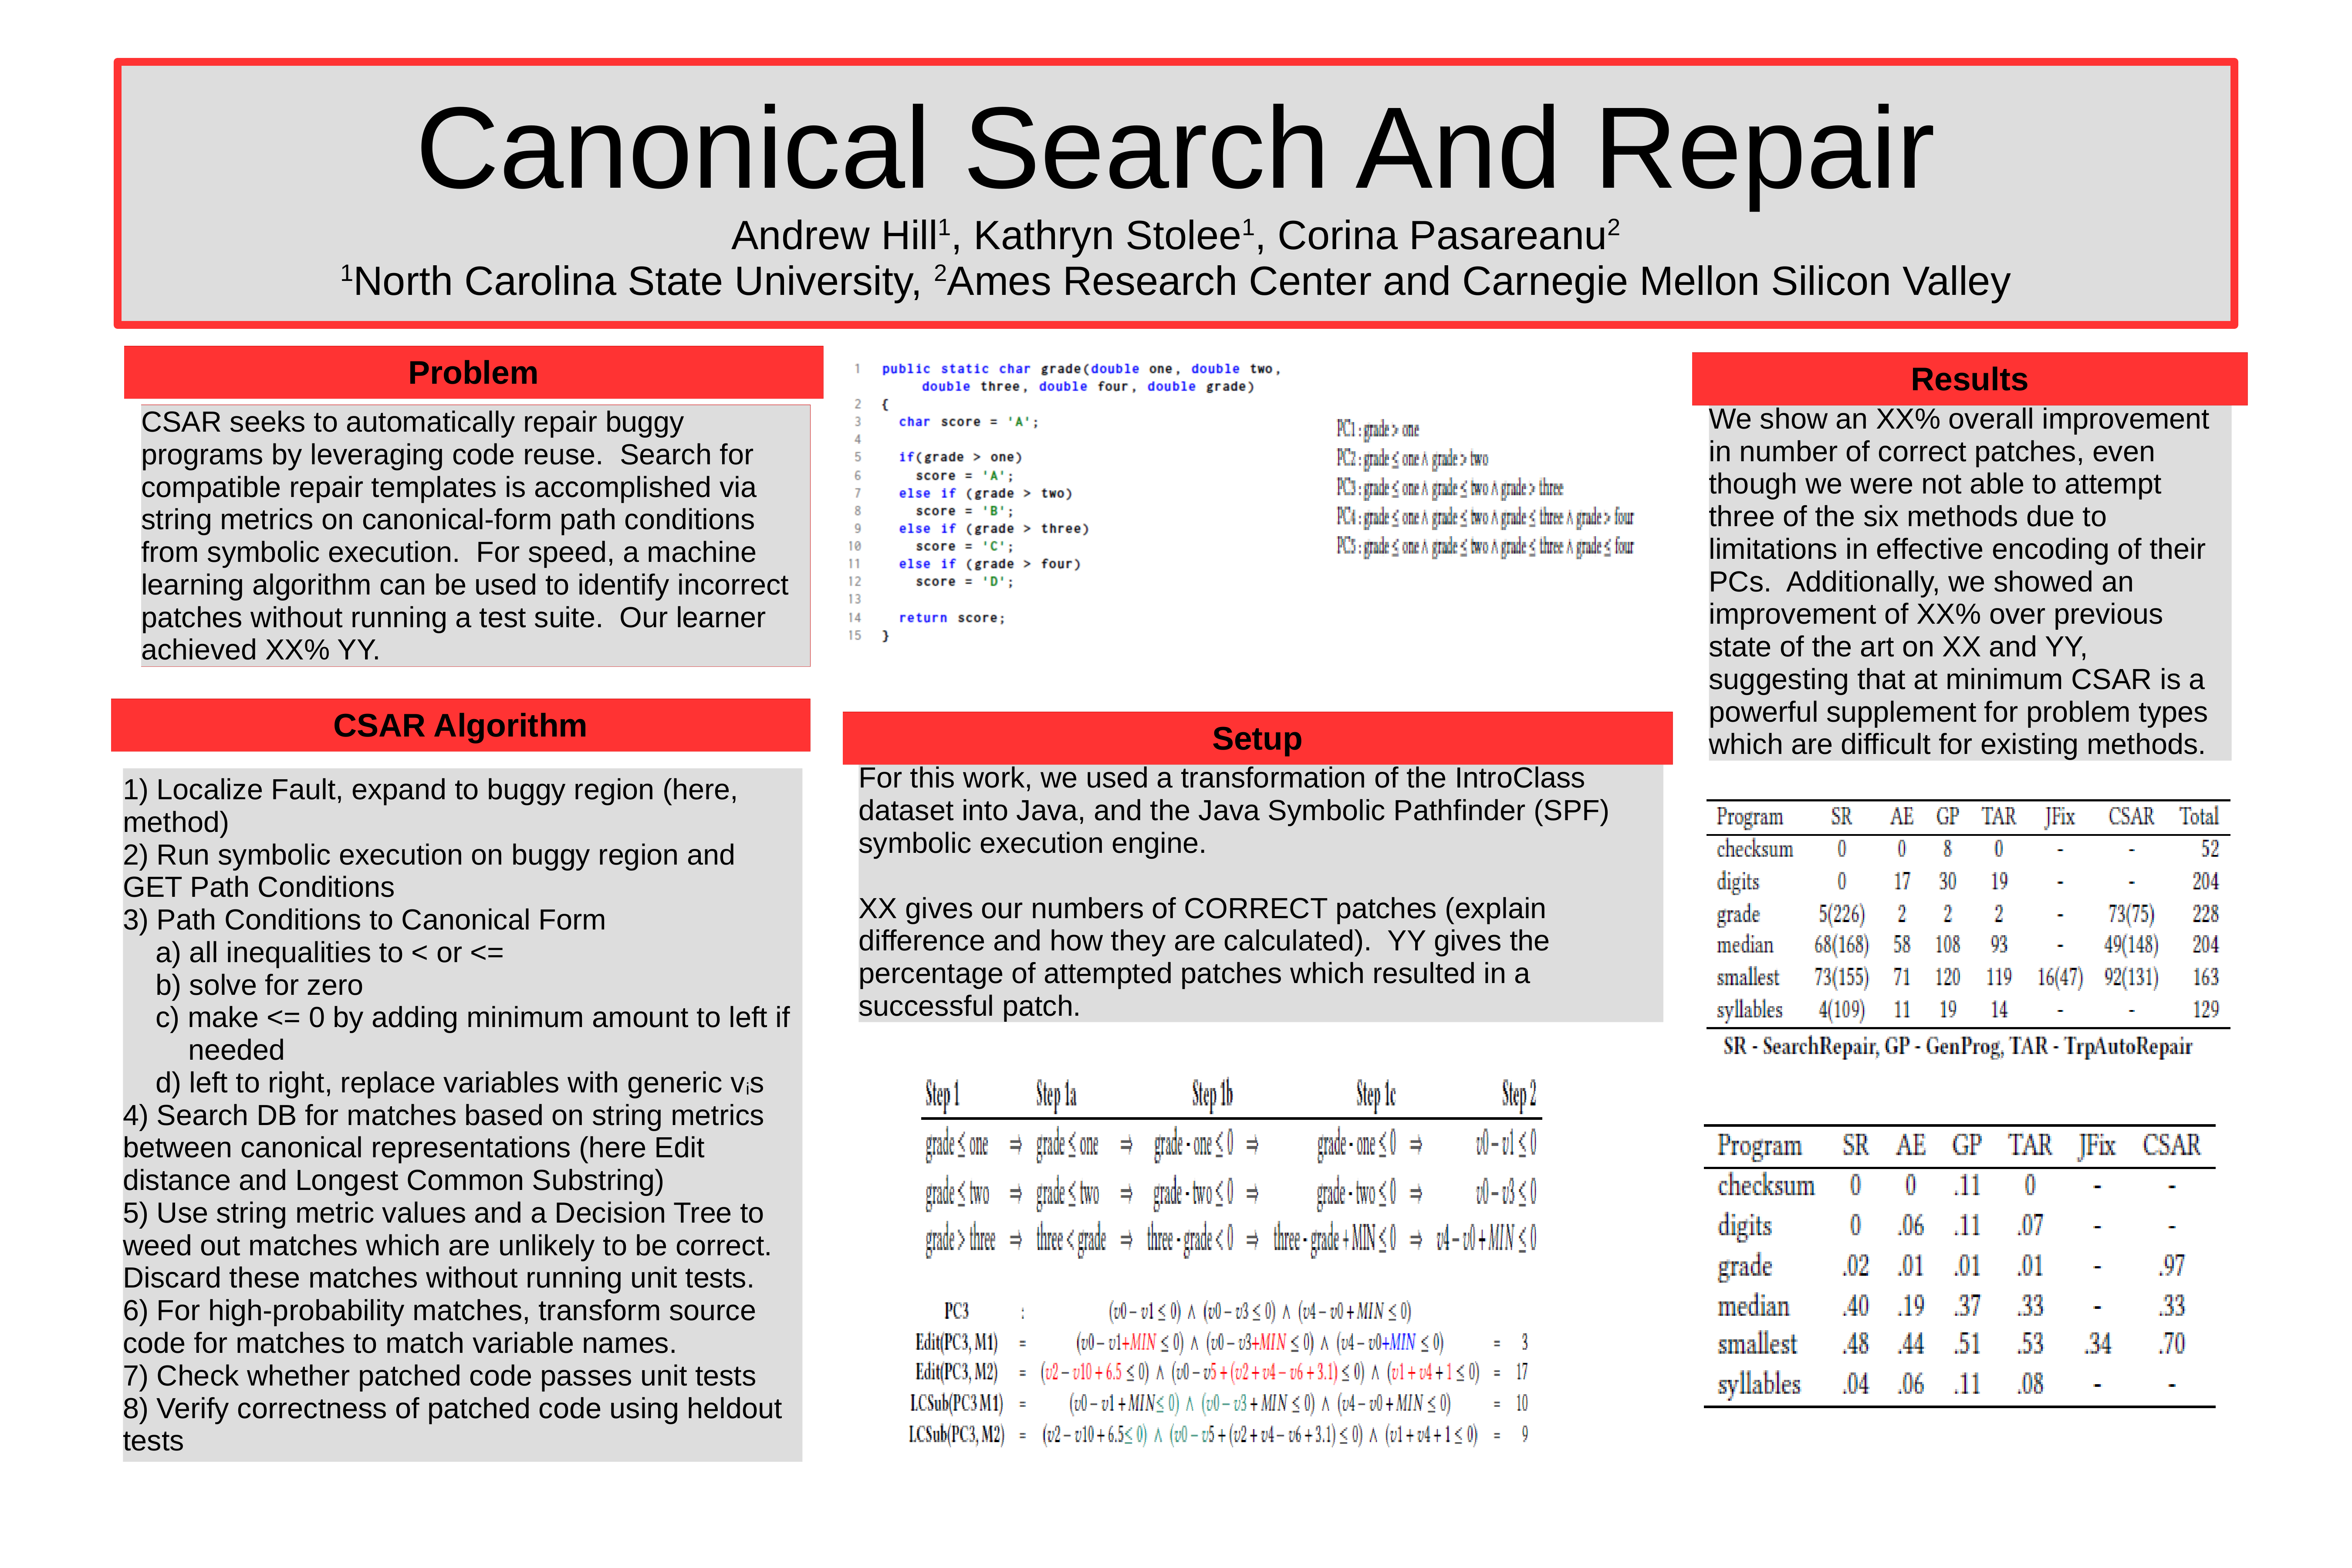

# Canonical Search And Repair Andrew Hill1, Kathryn Stolee1, Corina Pasareanu2 1North Carolina State University, 2Ames Research Center and Carnegie Mellon Silicon Valley
Problem
Results
We show an XX% overall improvement in number of correct patches, even though we were not able to attempt three of the six methods due to limitations in effective encoding of their PCs. Additionally, we showed an improvement of XX% over previous state of the art on XX and YY, suggesting that at minimum CSAR is a powerful supplement for problem types which are difficult for existing methods.
CSAR seeks to automatically repair buggy programs by leveraging code reuse. Search for compatible repair templates is accomplished via string metrics on canonical-form path conditions from symbolic execution. For speed, a machine learning algorithm can be used to identify incorrect patches without running a test suite. Our learner achieved XX% YY.
CSAR Algorithm
Setup
For this work, we used a transformation of the IntroClass dataset into Java, and the Java Symbolic Pathfinder (SPF) symbolic execution engine.
XX gives our numbers of CORRECT patches (explain difference and how they are calculated). YY gives the percentage of attempted patches which resulted in a successful patch.
1) Localize Fault, expand to buggy region (here, method)
2) Run symbolic execution on buggy region and GET Path Conditions
3) Path Conditions to Canonical Form
	a) all inequalities to < or <=
	b) solve for zero
	c) make <= 0 by adding minimum amount to left if 		needed
	d) left to right, replace variables with generic vis
4) Search DB for matches based on string metrics between canonical representations (here Edit distance and Longest Common Substring)
5) Use string metric values and a Decision Tree to weed out matches which are unlikely to be correct. Discard these matches without running unit tests.
6) For high-probability matches, transform source code for matches to match variable names.
7) Check whether patched code passes unit tests
8) Verify correctness of patched code using heldout tests